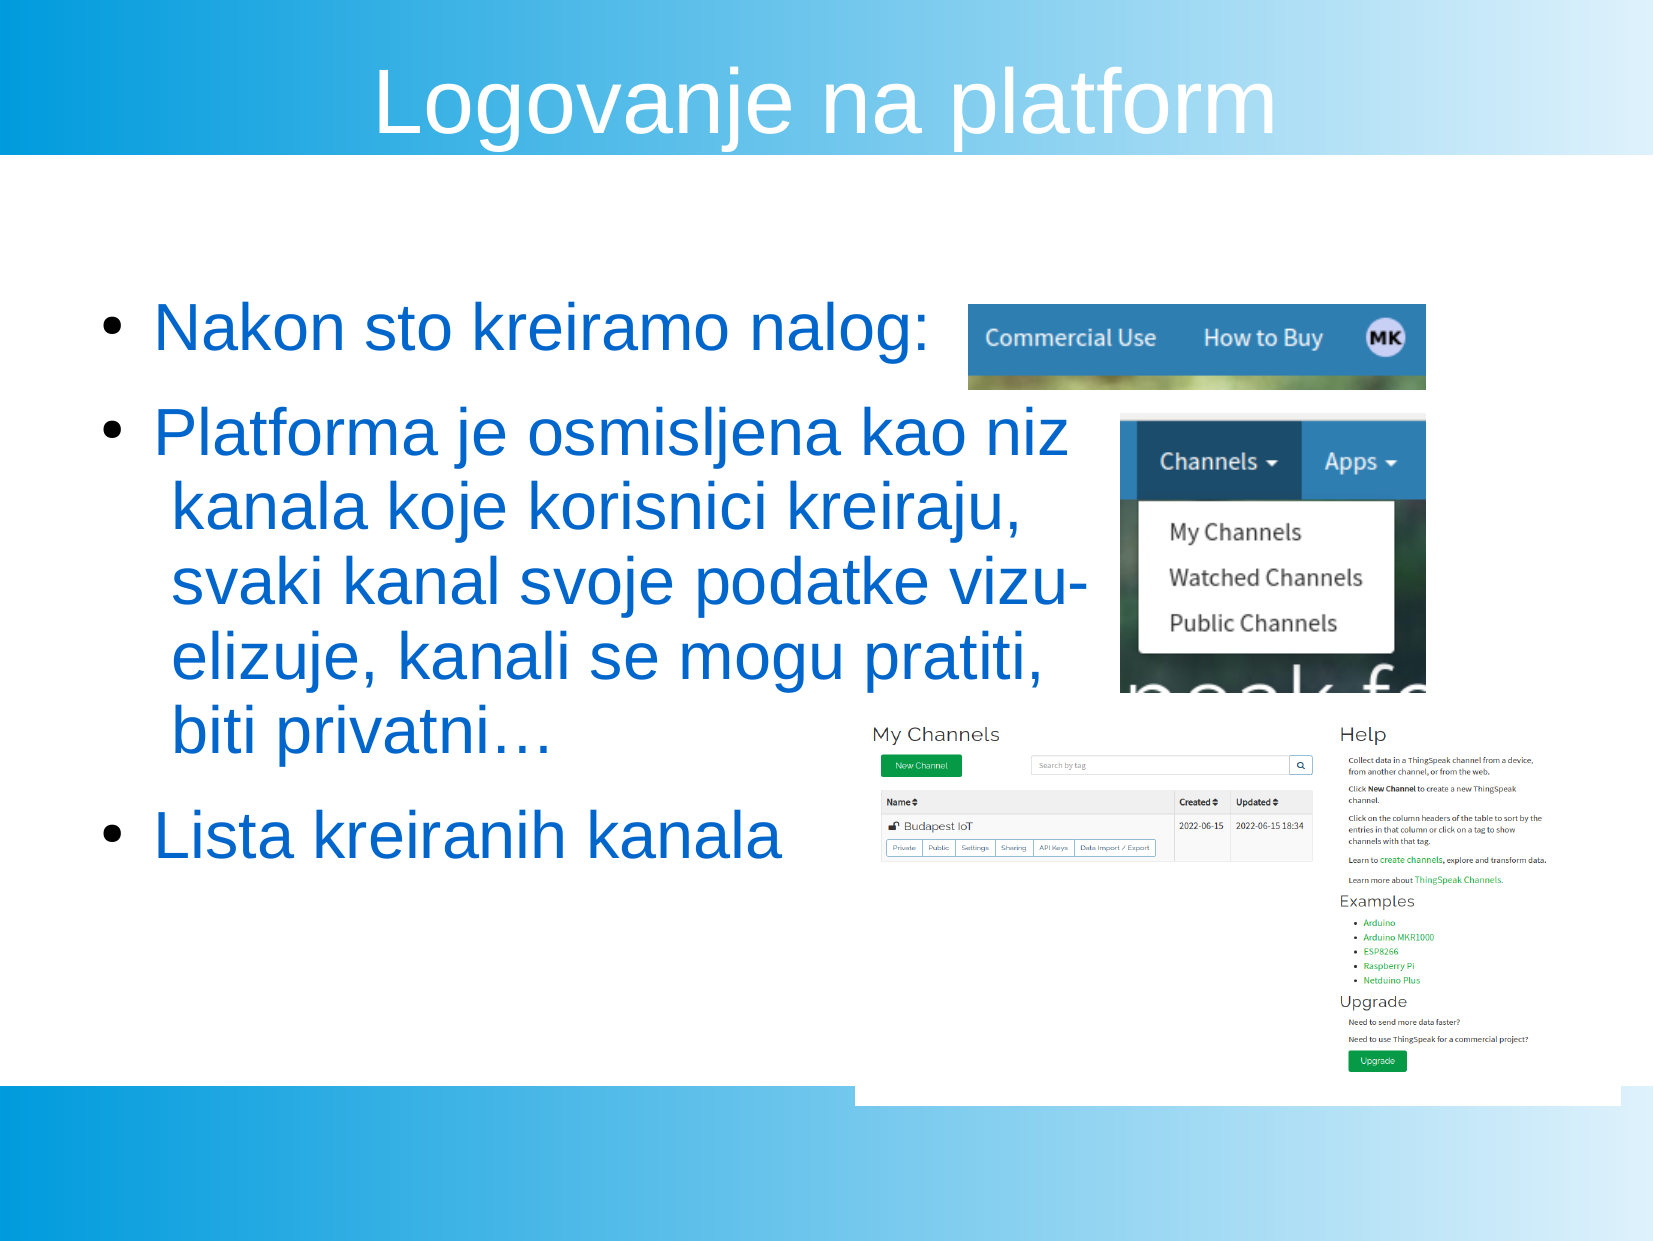

# Logovanje na platform
Nakon sto kreiramo nalog:
Platforma je osmisljena kao niz kanala koje korisnici kreiraju, svaki kanal svoje podatke vizu- elizuje, kanali se mogu pratiti, biti privatni…
Lista kreiranih kanala